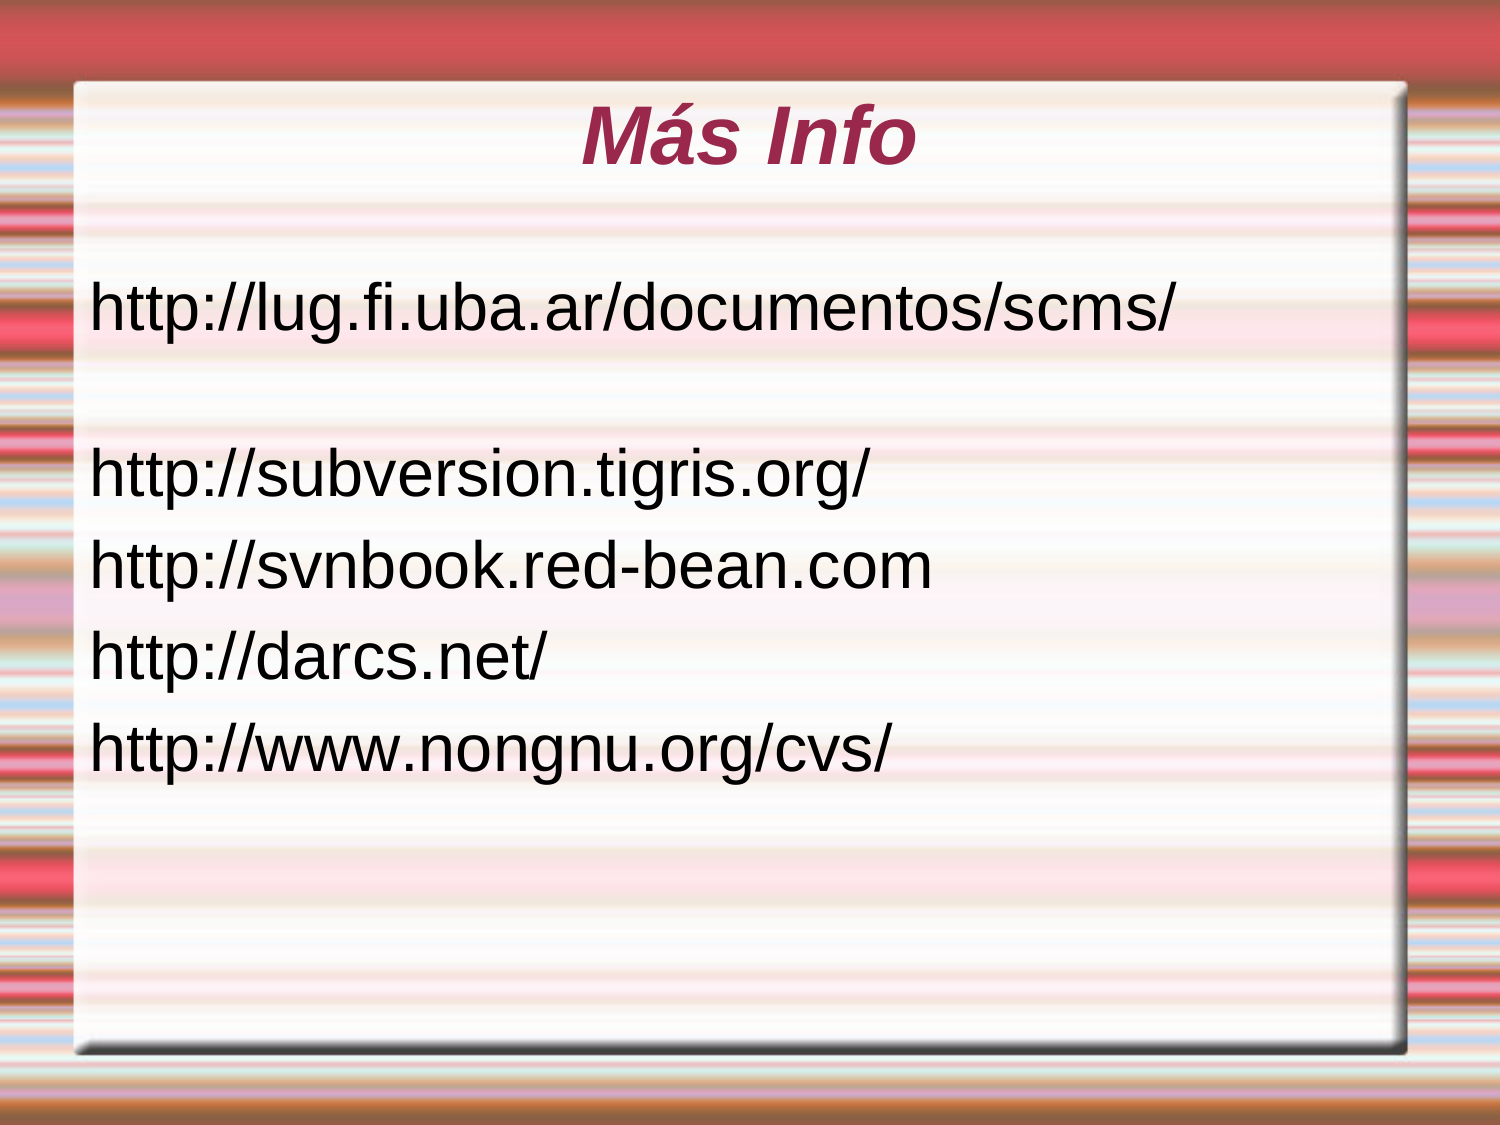

# Más Info
http://lug.fi.uba.ar/documentos/scms/
http://subversion.tigris.org/
http://svnbook.red-bean.com
http://darcs.net/
http://www.nongnu.org/cvs/